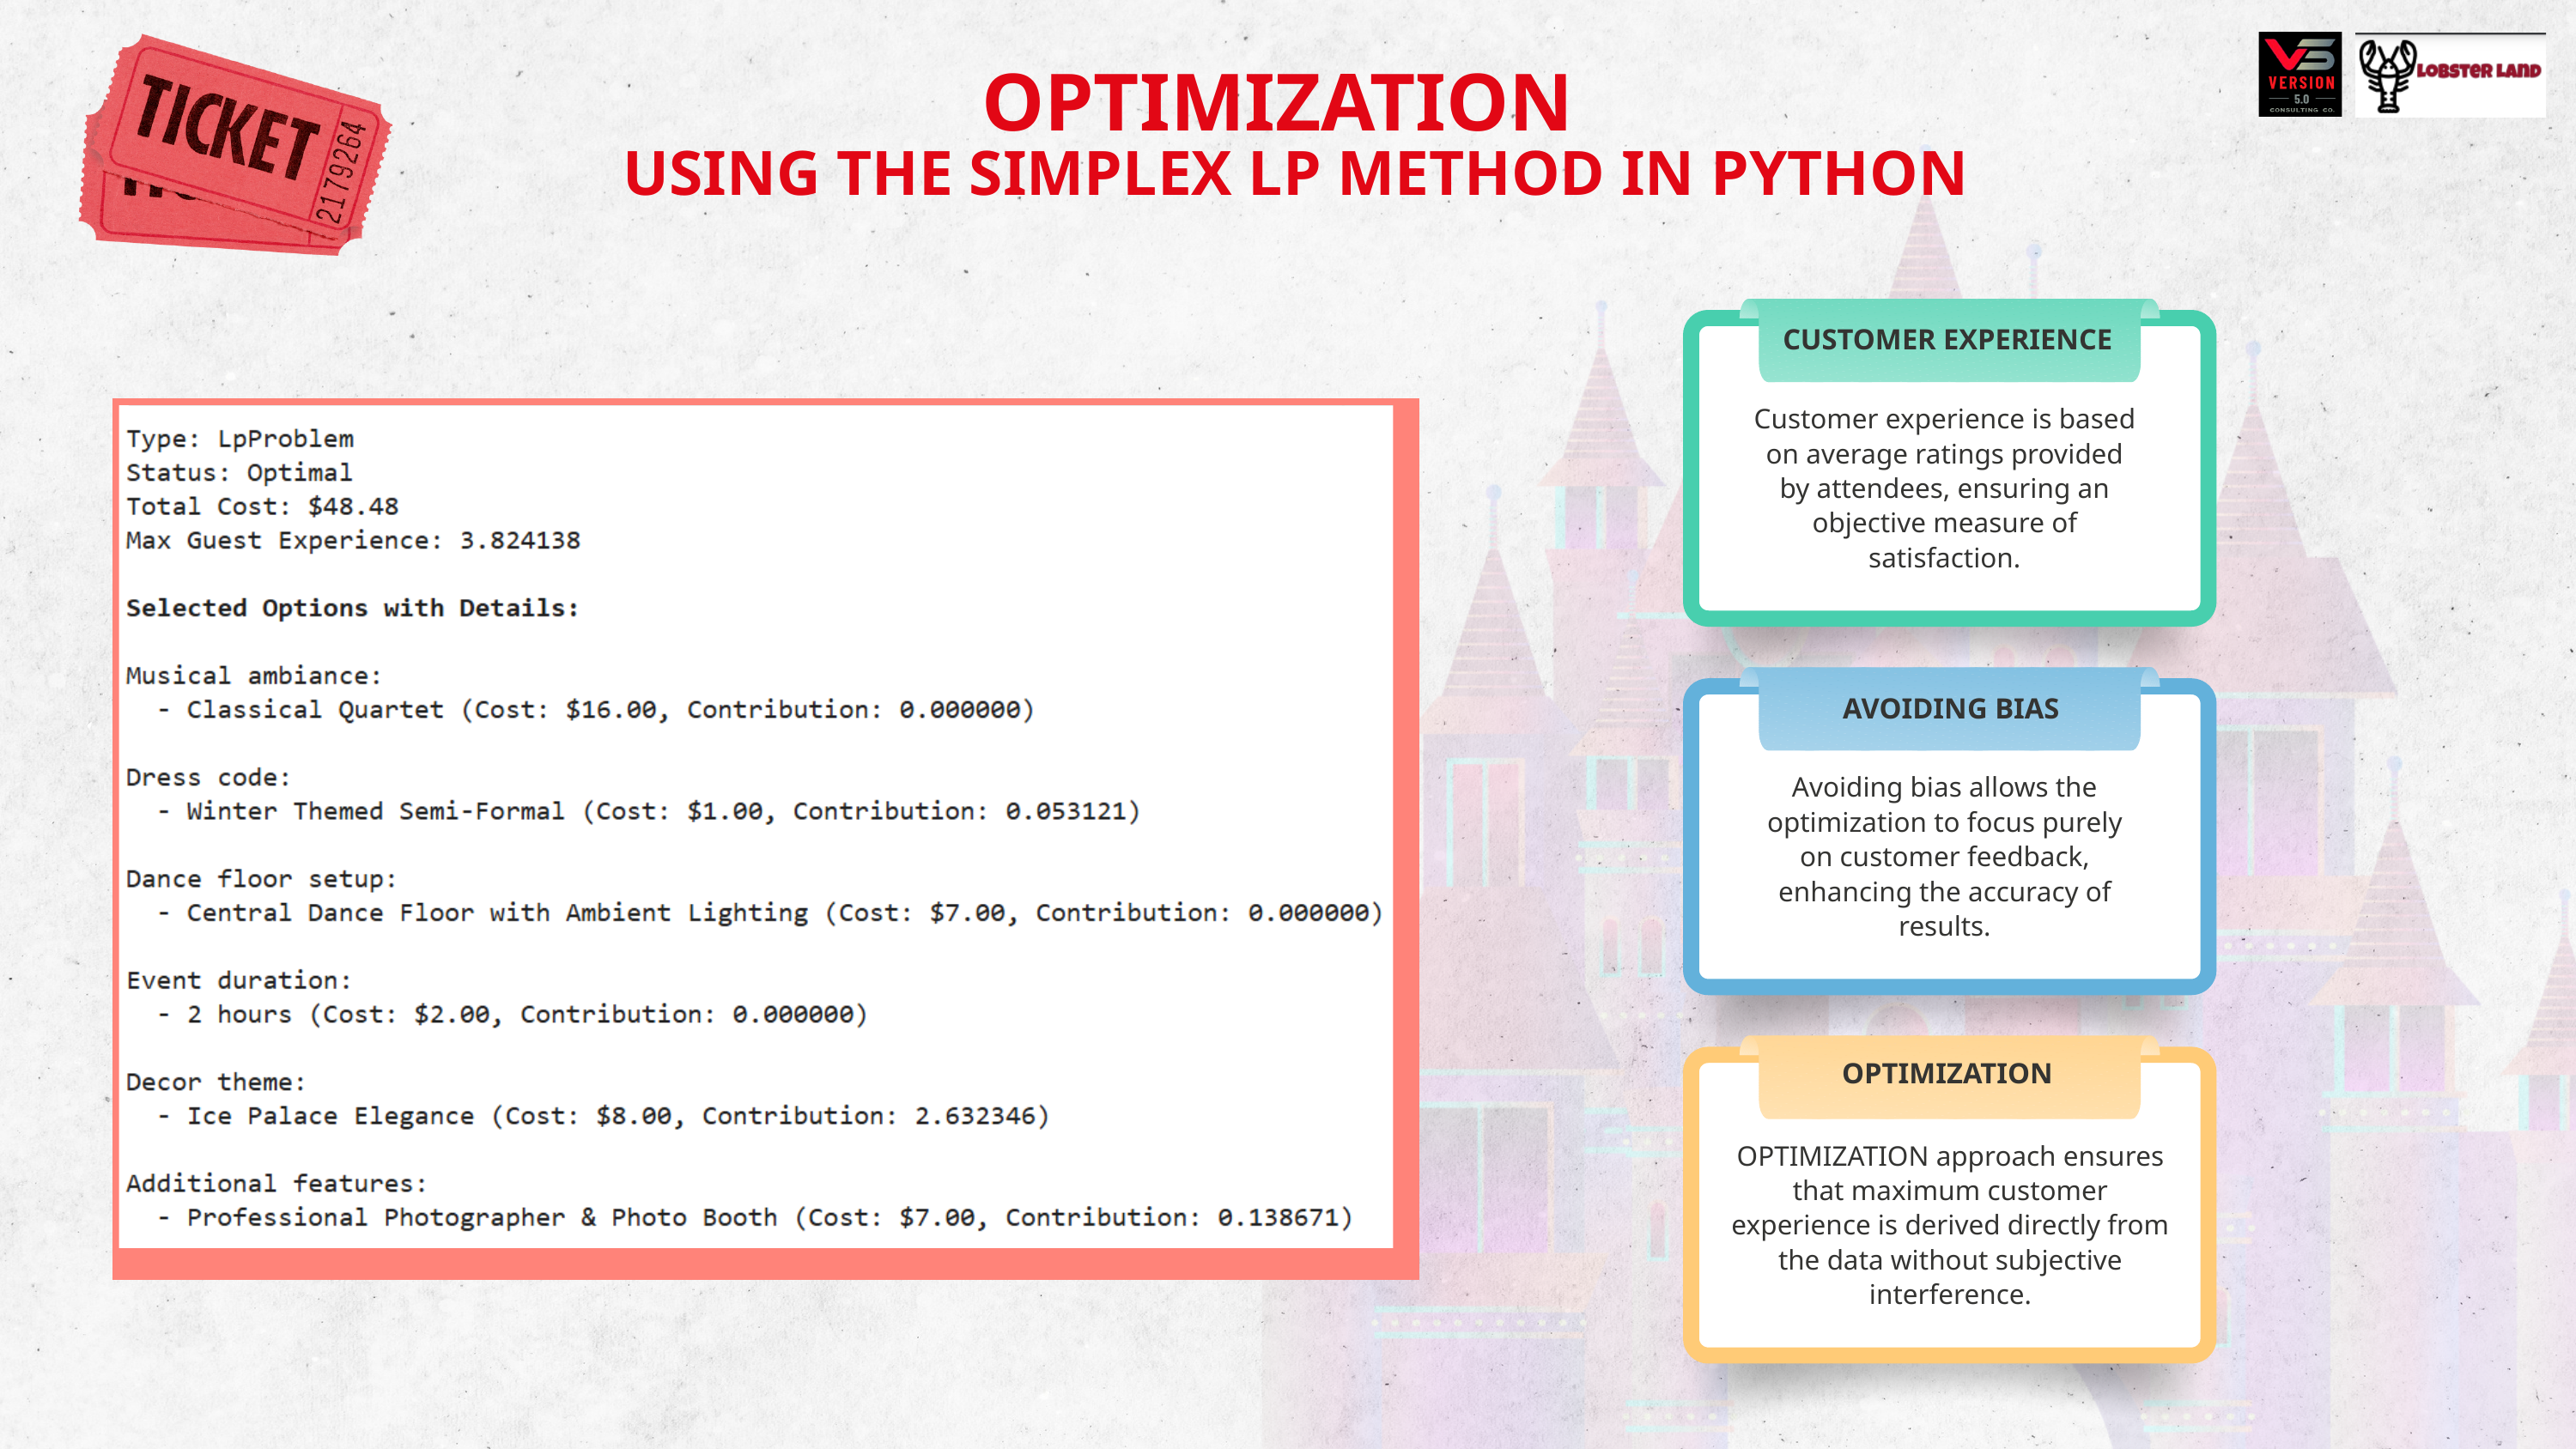

OPTIMIZATION
 USING THE SIMPLEX LP METHOD IN PYTHON
CUSTOMER EXPERIENCE
Customer experience is based on average ratings provided by attendees, ensuring an objective measure of satisfaction.
AVOIDING BIAS
Avoiding bias allows the optimization to focus purely on customer feedback, enhancing the accuracy of results.
OPTIMIZATION
OPTIMIZATION approach ensures that maximum customer experience is derived directly from the data without subjective interference.